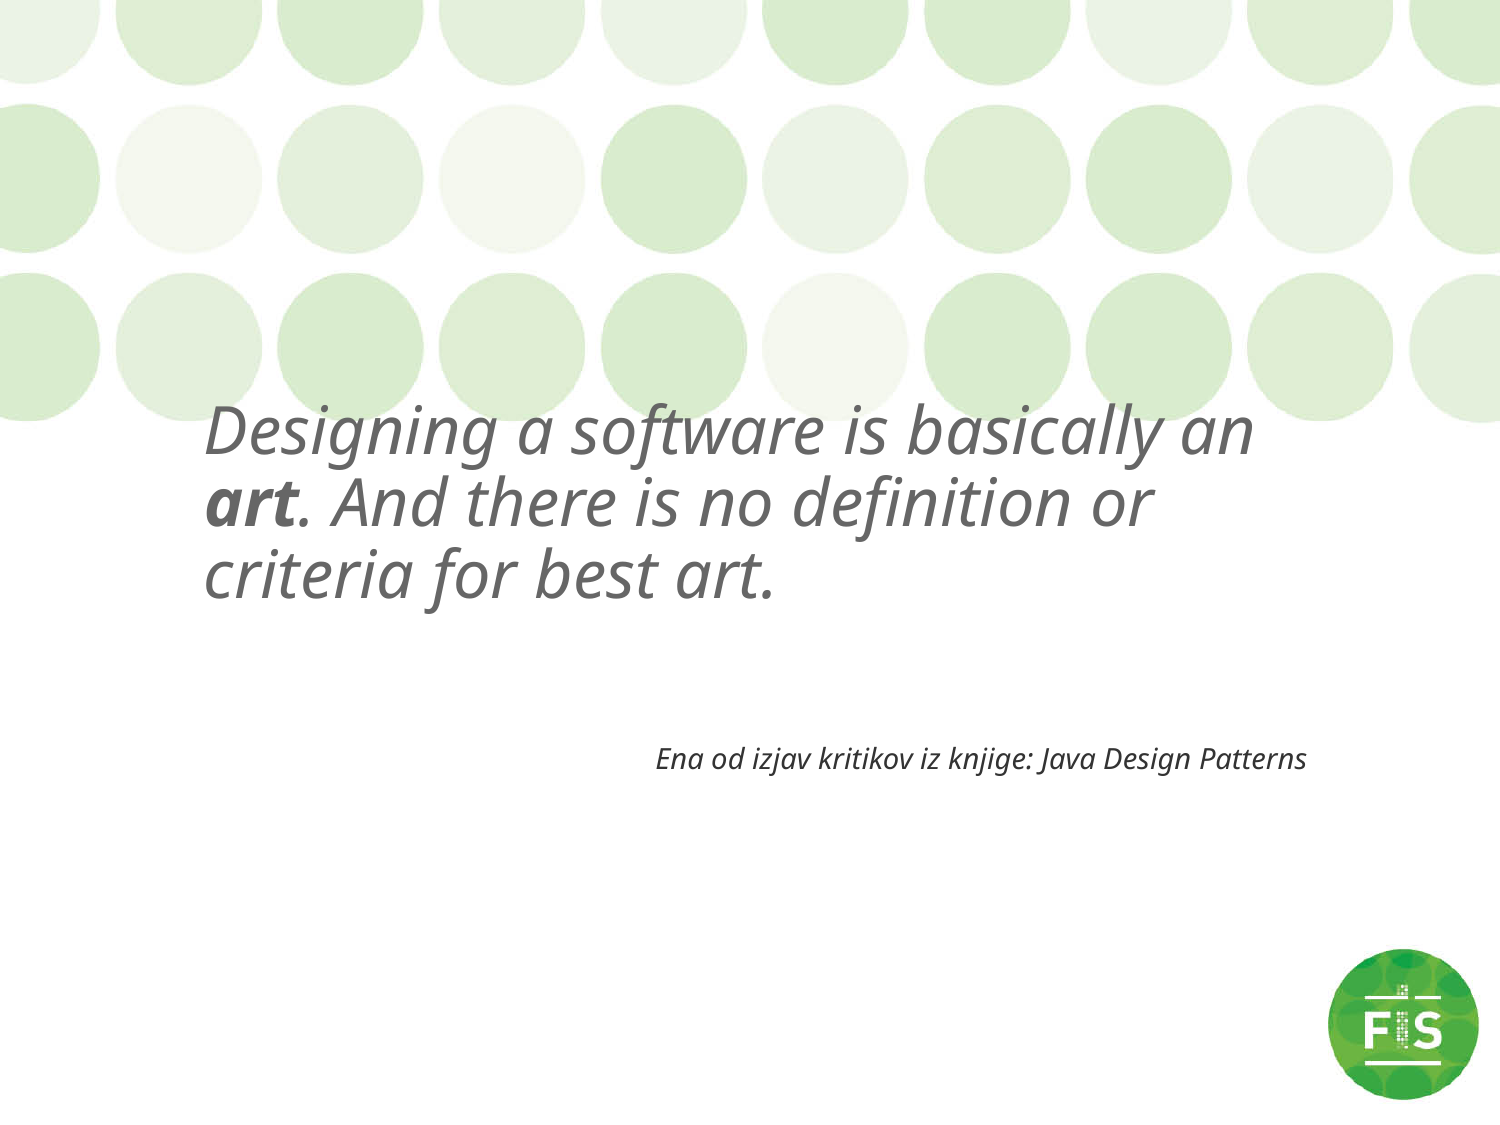

# Designing a software is basically an art. And there is no definition or criteria for best art.
Ena od izjav kritikov iz knjige: Java Design Patterns